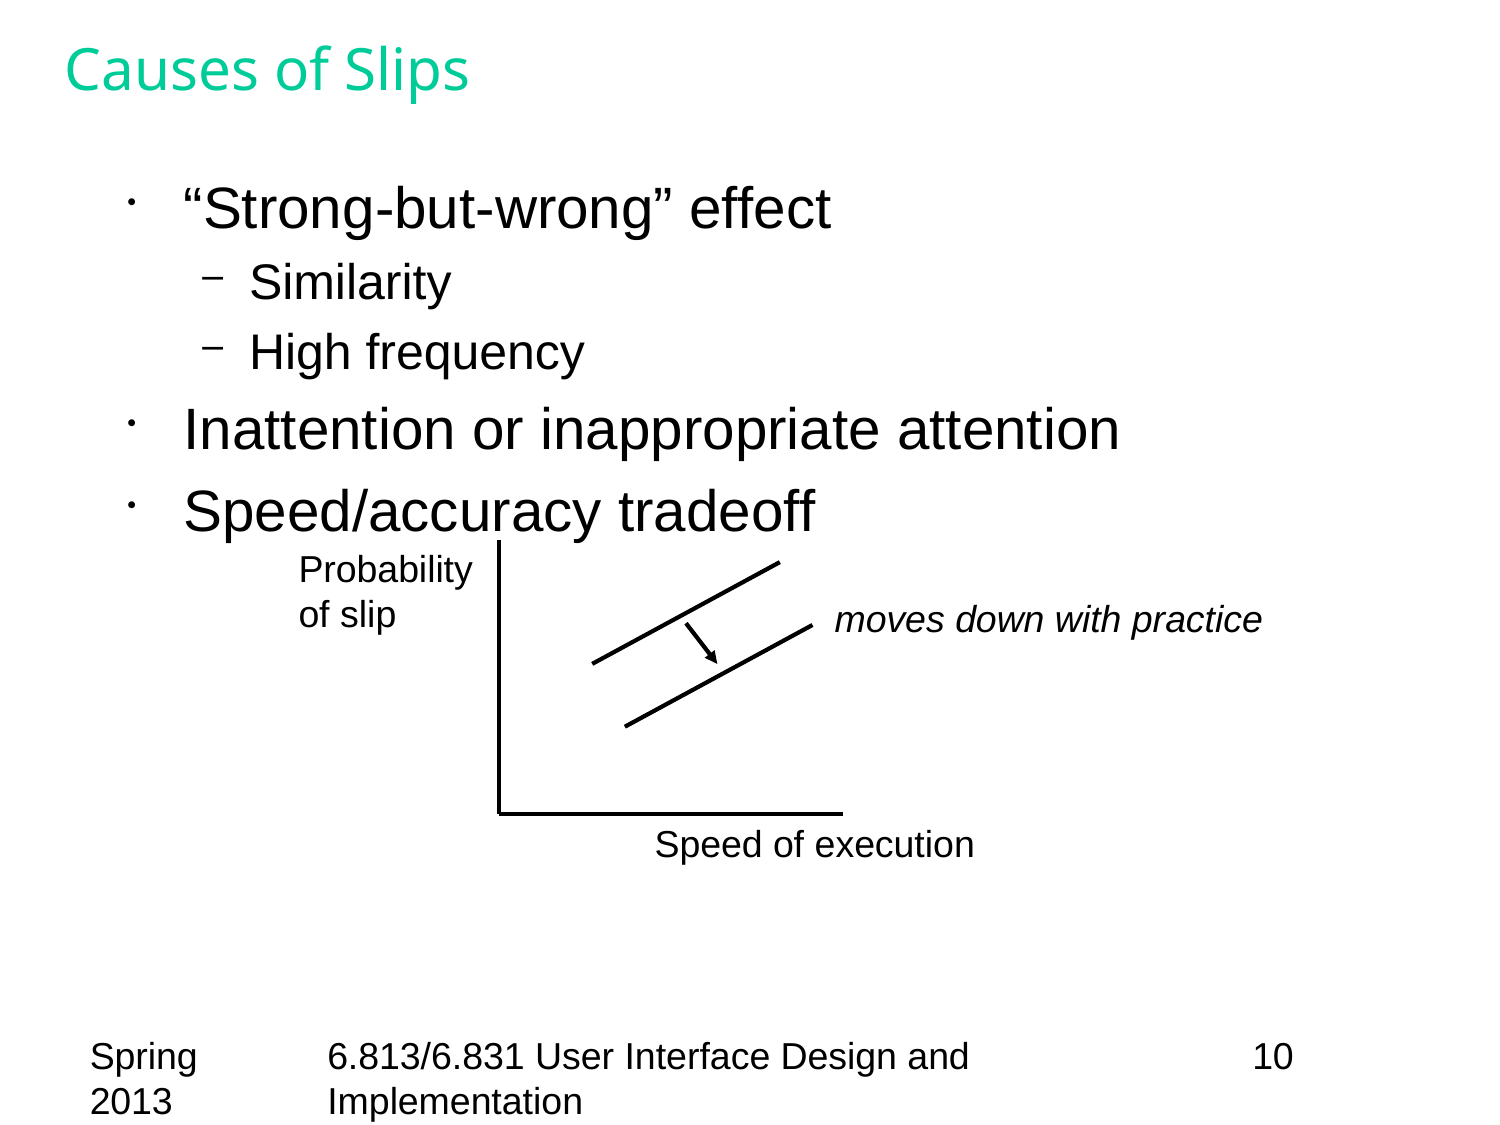

# Causes of Slips
“Strong-but-wrong” effect
Similarity
High frequency
Inattention or inappropriate attention
Speed/accuracy tradeoff
Probability
of slip
moves down with practice
Speed of execution
Spring 2013
6.813/6.831 User Interface Design and Implementation